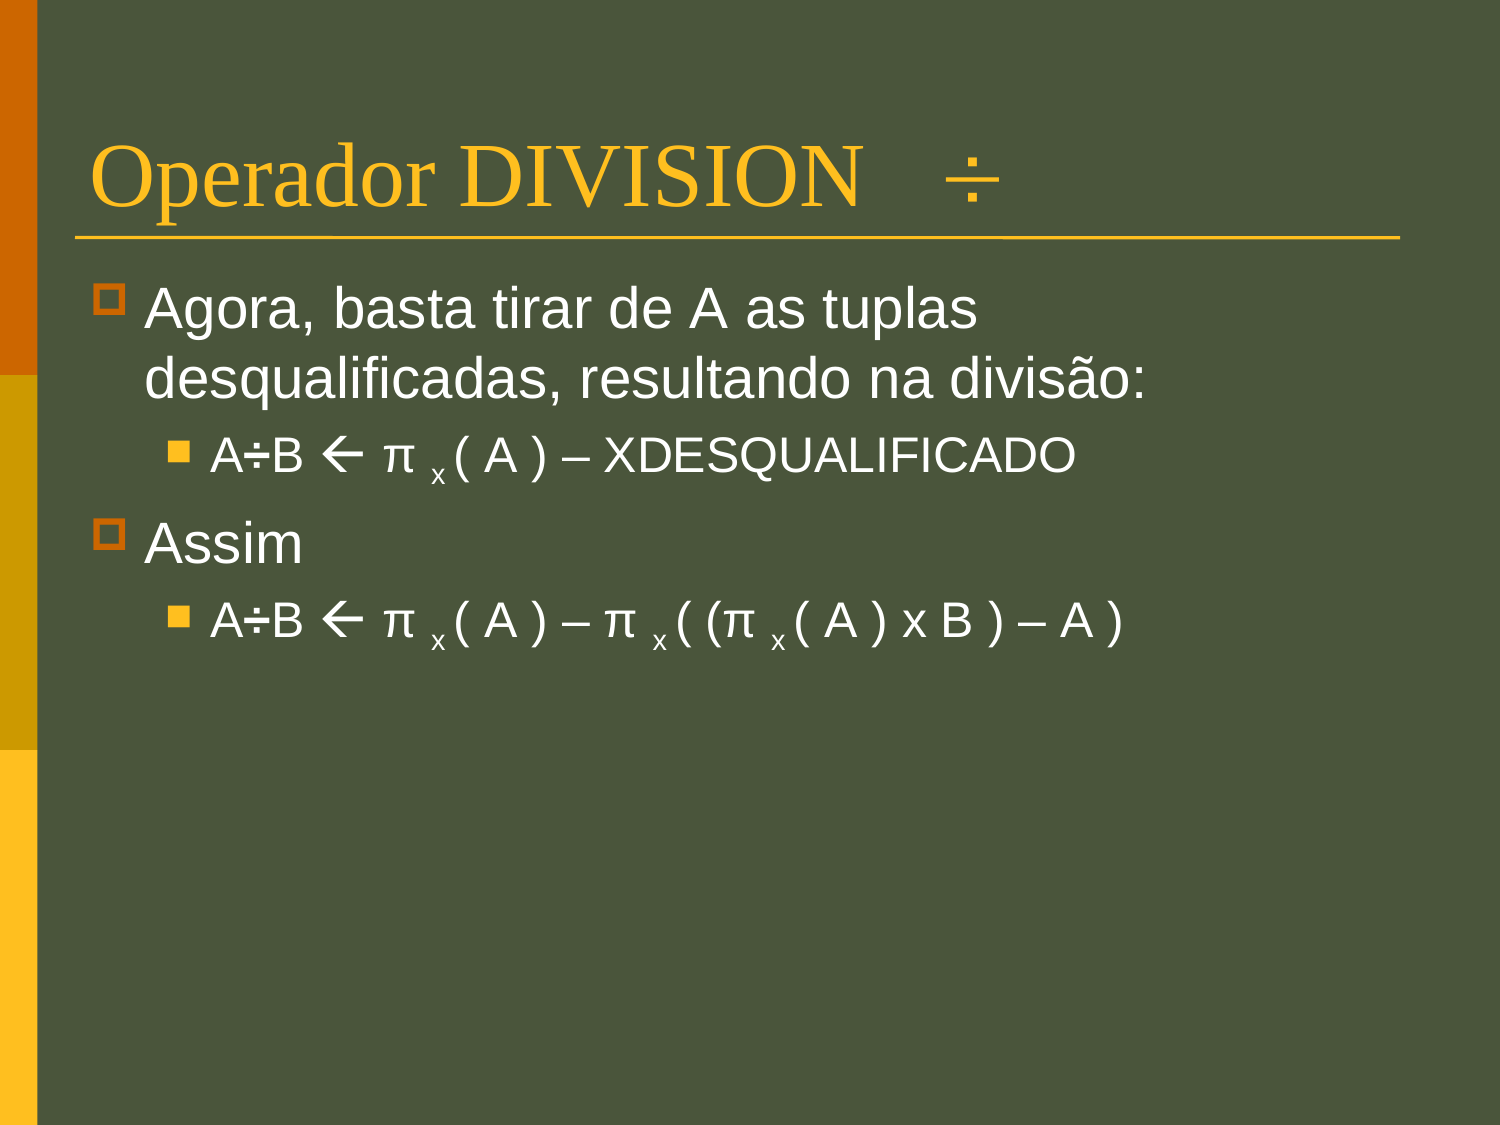

# Operador DIVISION 
Agora, basta tirar de A as tuplas desqualificadas, resultando na divisão:
A÷B  π x ( A ) – XDESQUALIFICADO
Assim
A÷B  π x ( A ) – π x ( (π x ( A ) x B ) – A )